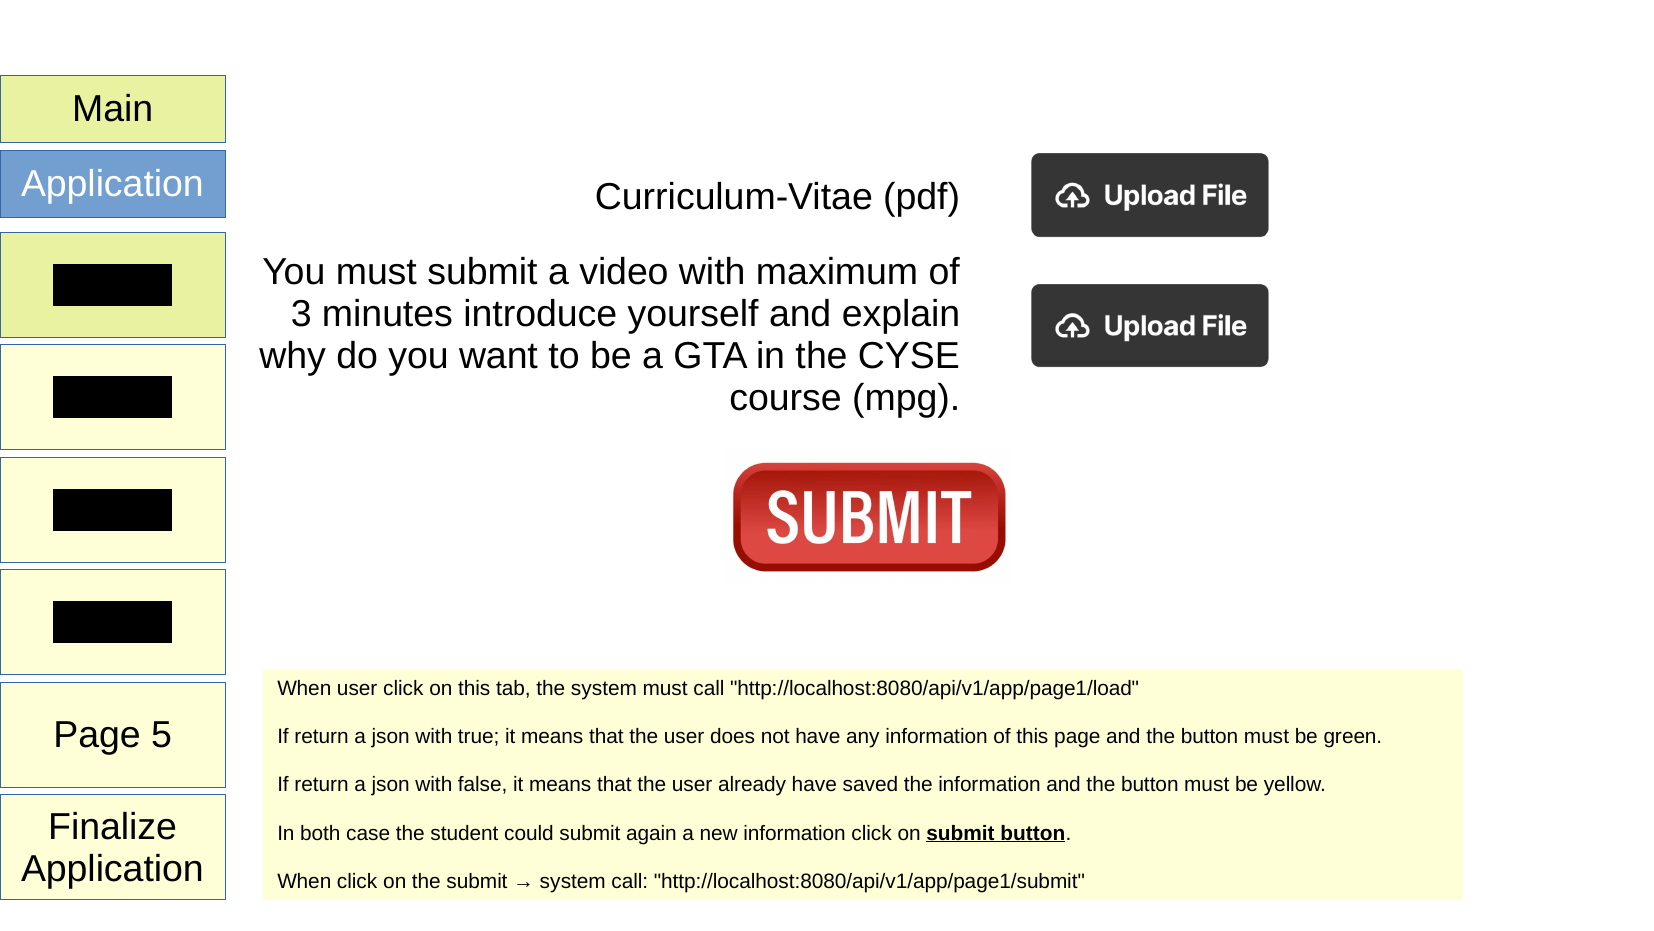

Main
Application
Curriculum-Vitae (pdf)
Page 1
You must submit a video with maximum of 3 minutes introduce yourself and explain why do you want to be a GTA in the CYSE course (mpg).
Page 2
Page 3
Page 4
When user click on this tab, the system must call "http://localhost:8080/api/v1/app/page1/load"
If return a json with true; it means that the user does not have any information of this page and the button must be green.
If return a json with false, it means that the user already have saved the information and the button must be yellow.
In both case the student could submit again a new information click on submit button.
When click on the submit → system call: "http://localhost:8080/api/v1/app/page1/submit"
Page 5
Finalize Application